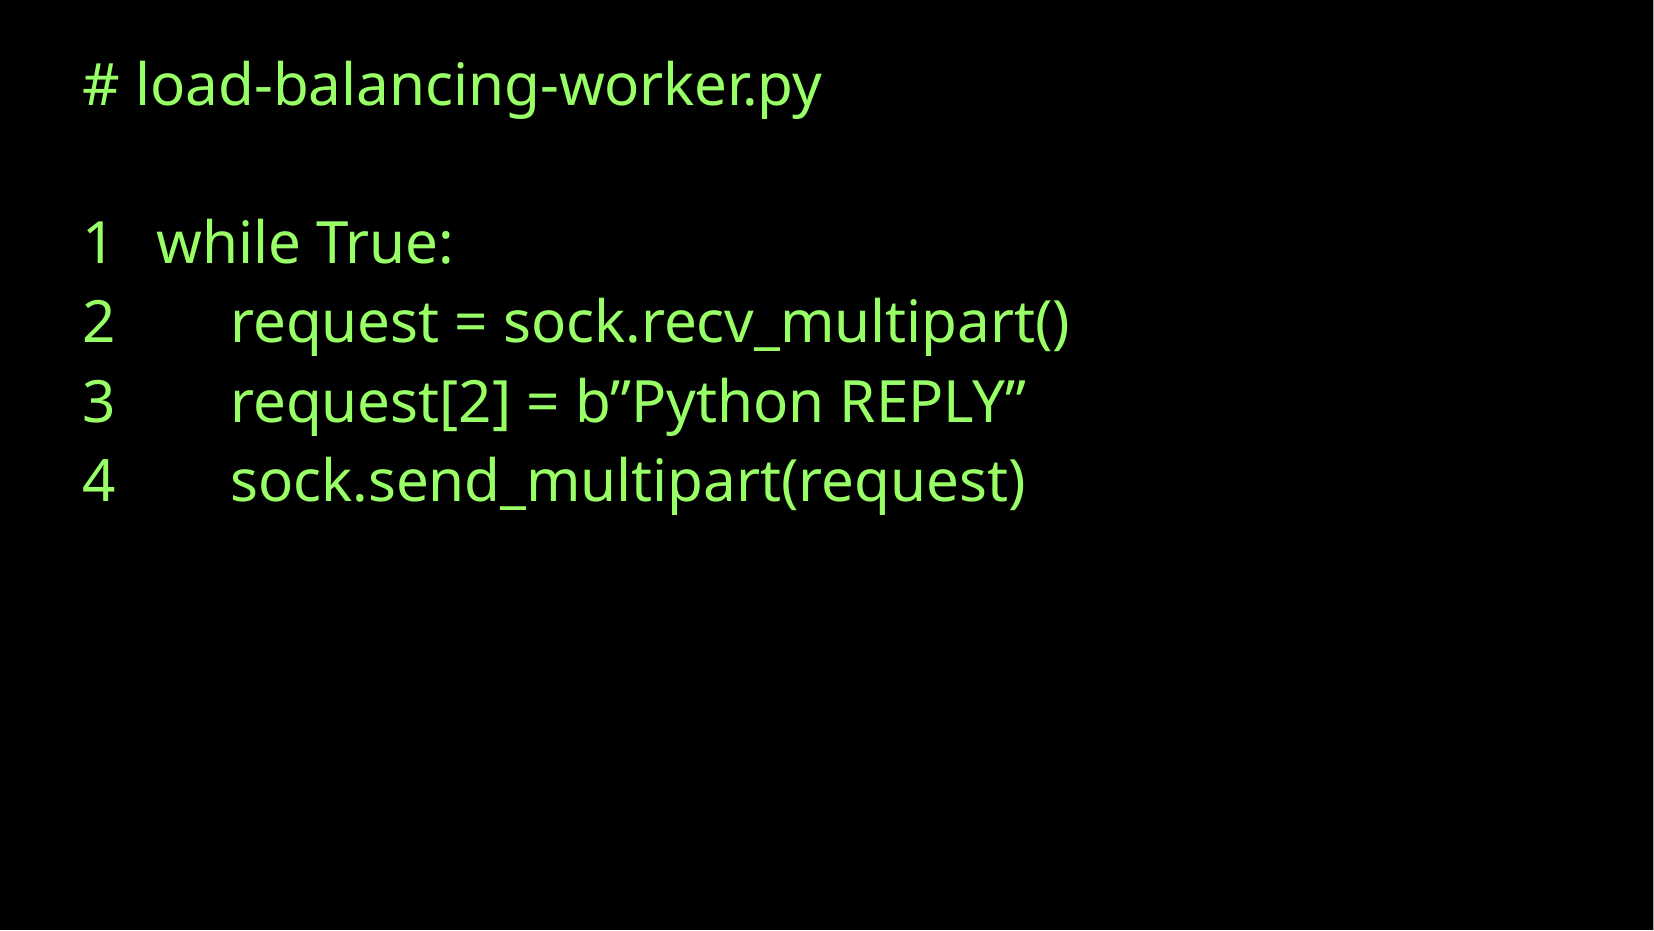

# # load-balancing-worker.py
1	while True:
2		request = sock.recv_multipart()
3		request[2] = b”Python REPLY”
4		sock.send_multipart(request)